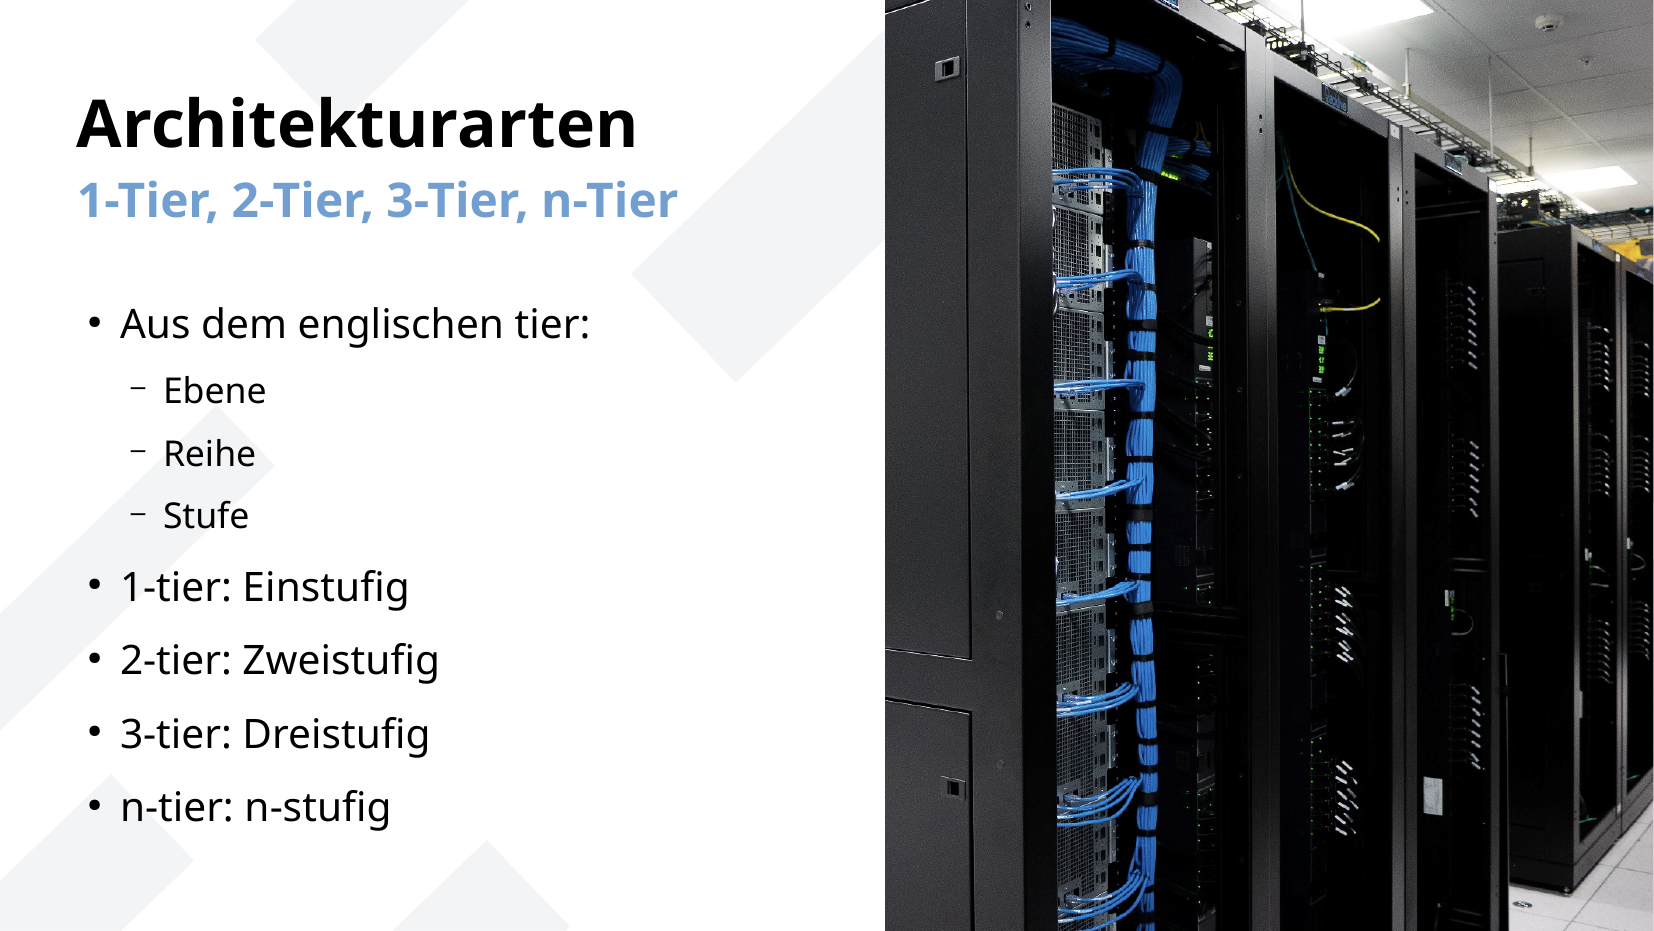

# Architekturarten 1-Tier, 2-Tier, 3-Tier, n-Tier
Aus dem englischen tier:
Ebene
Reihe
Stufe
1-tier: Einstufig
2-tier: Zweistufig
3-tier: Dreistufig
n-tier: n-stufig